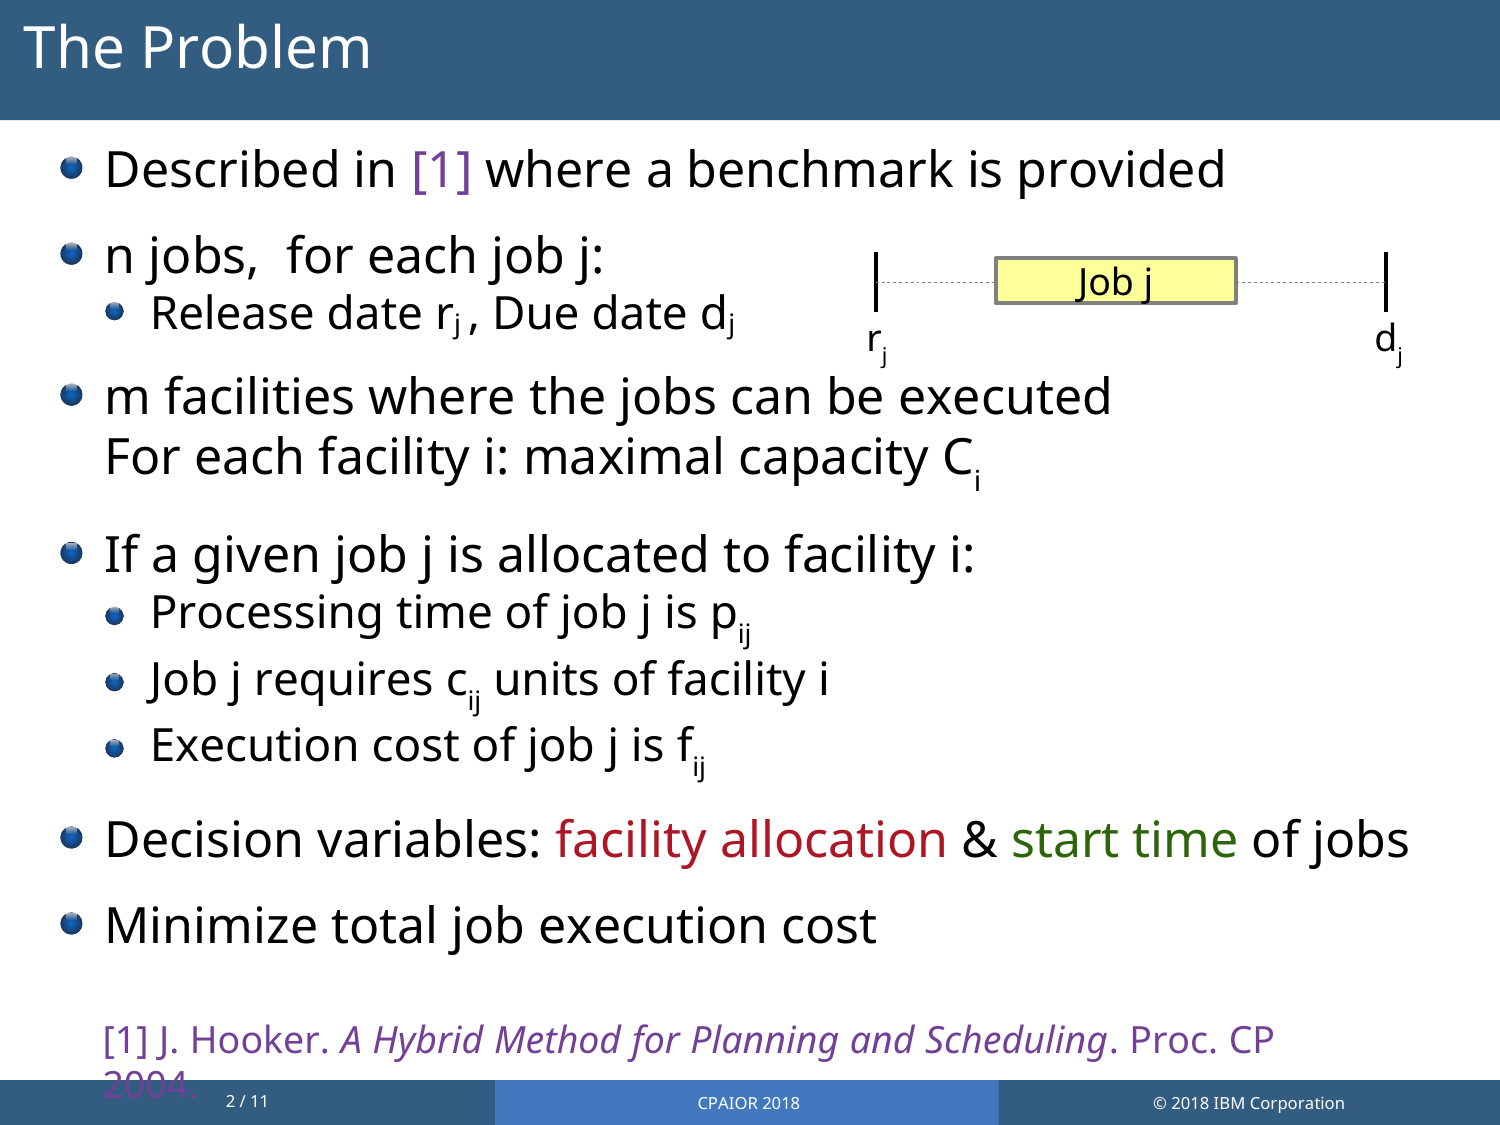

# The Problem
Described in [1] where a benchmark is provided
n jobs, for each job j:
Release date rj , Due date dj
m facilities where the jobs can be executed
For each facility i: maximal capacity Ci
If a given job j is allocated to facility i:
Processing time of job j is pij
Job j requires cij units of facility i
Execution cost of job j is fij
Decision variables: facility allocation & start time of jobs
Minimize total job execution cost
Job j
rj
dj
[1] J. Hooker. A Hybrid Method for Planning and Scheduling. Proc. CP 2004.